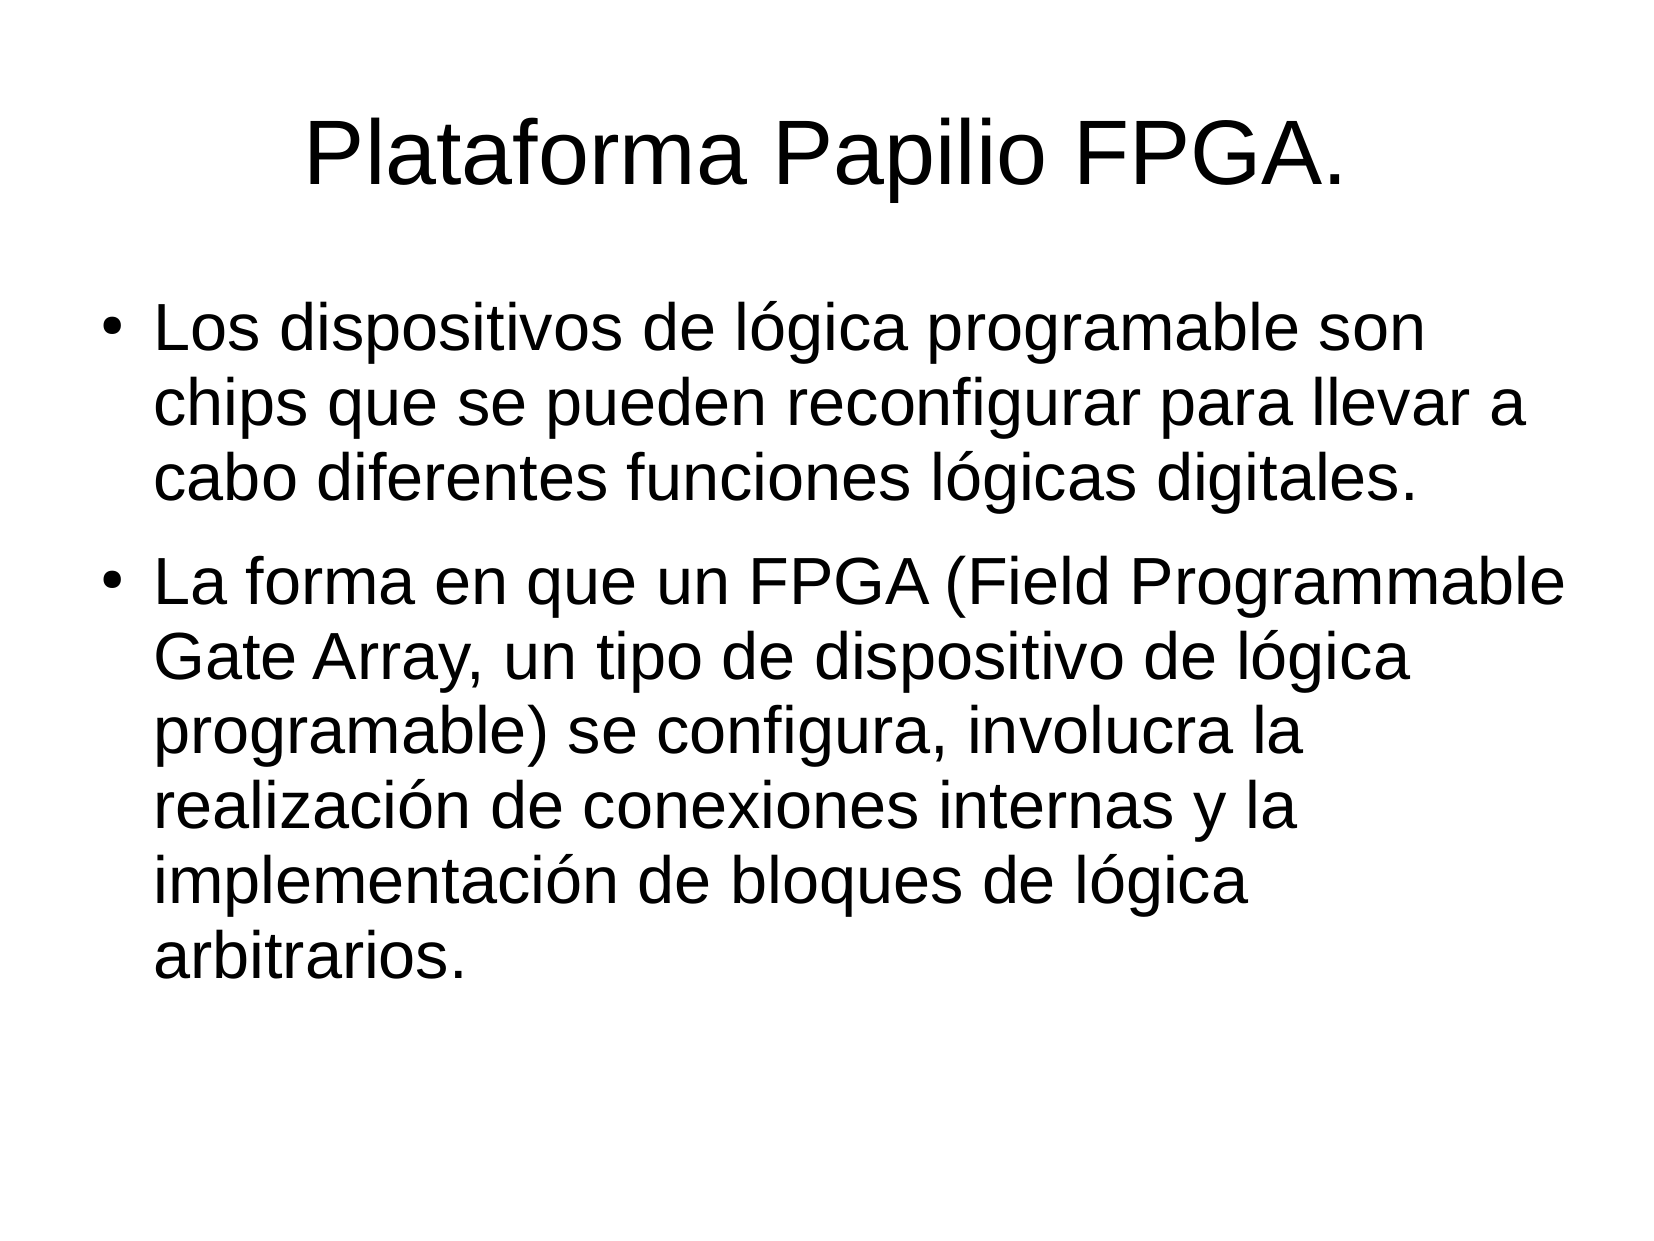

# Plataforma Papilio FPGA.
Los dispositivos de lógica programable son chips que se pueden reconfigurar para llevar a cabo diferentes funciones lógicas digitales.
La forma en que un FPGA (Field Programmable Gate Array, un tipo de dispositivo de lógica programable) se configura, involucra la realización de conexiones internas y la implementación de bloques de lógica arbitrarios.